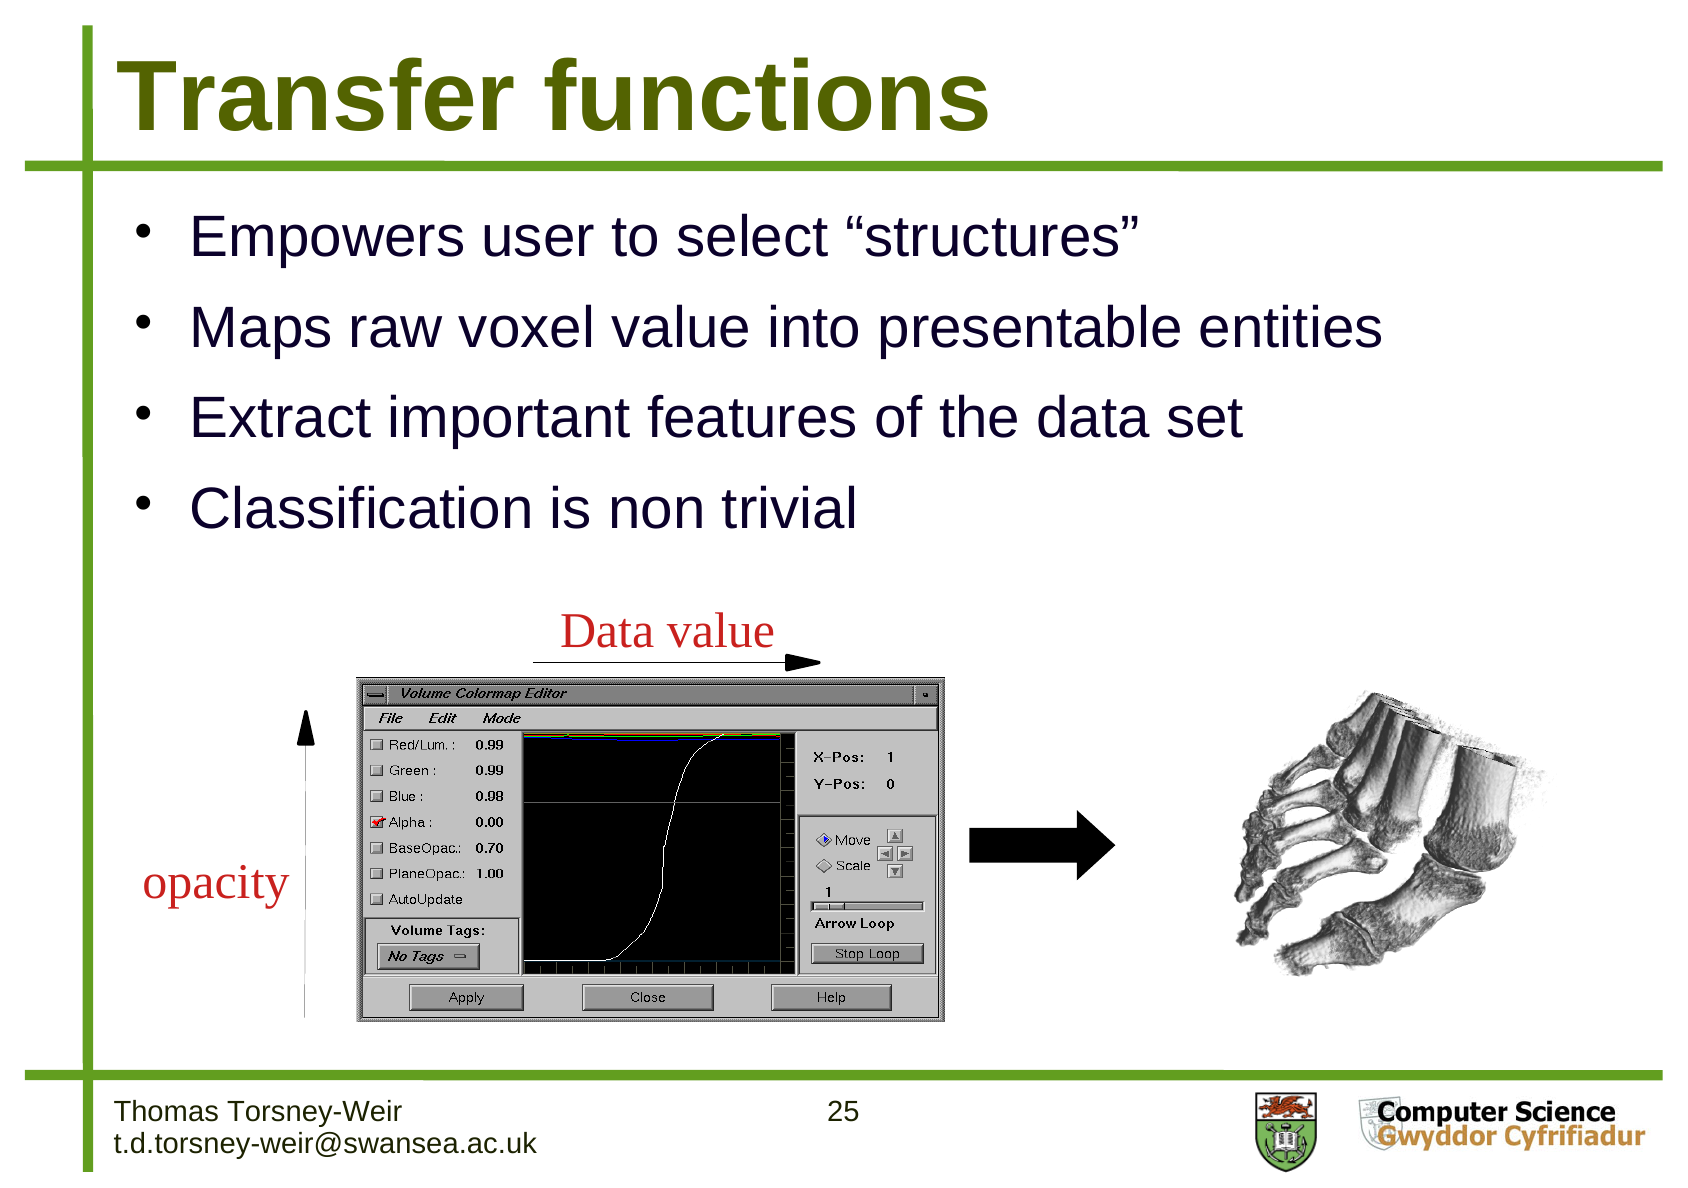

# Transfer functions
Empowers user to select “structures”
Maps raw voxel value into presentable entities
Extract important features of the data set
Classification is non trivial
Data value
opacity